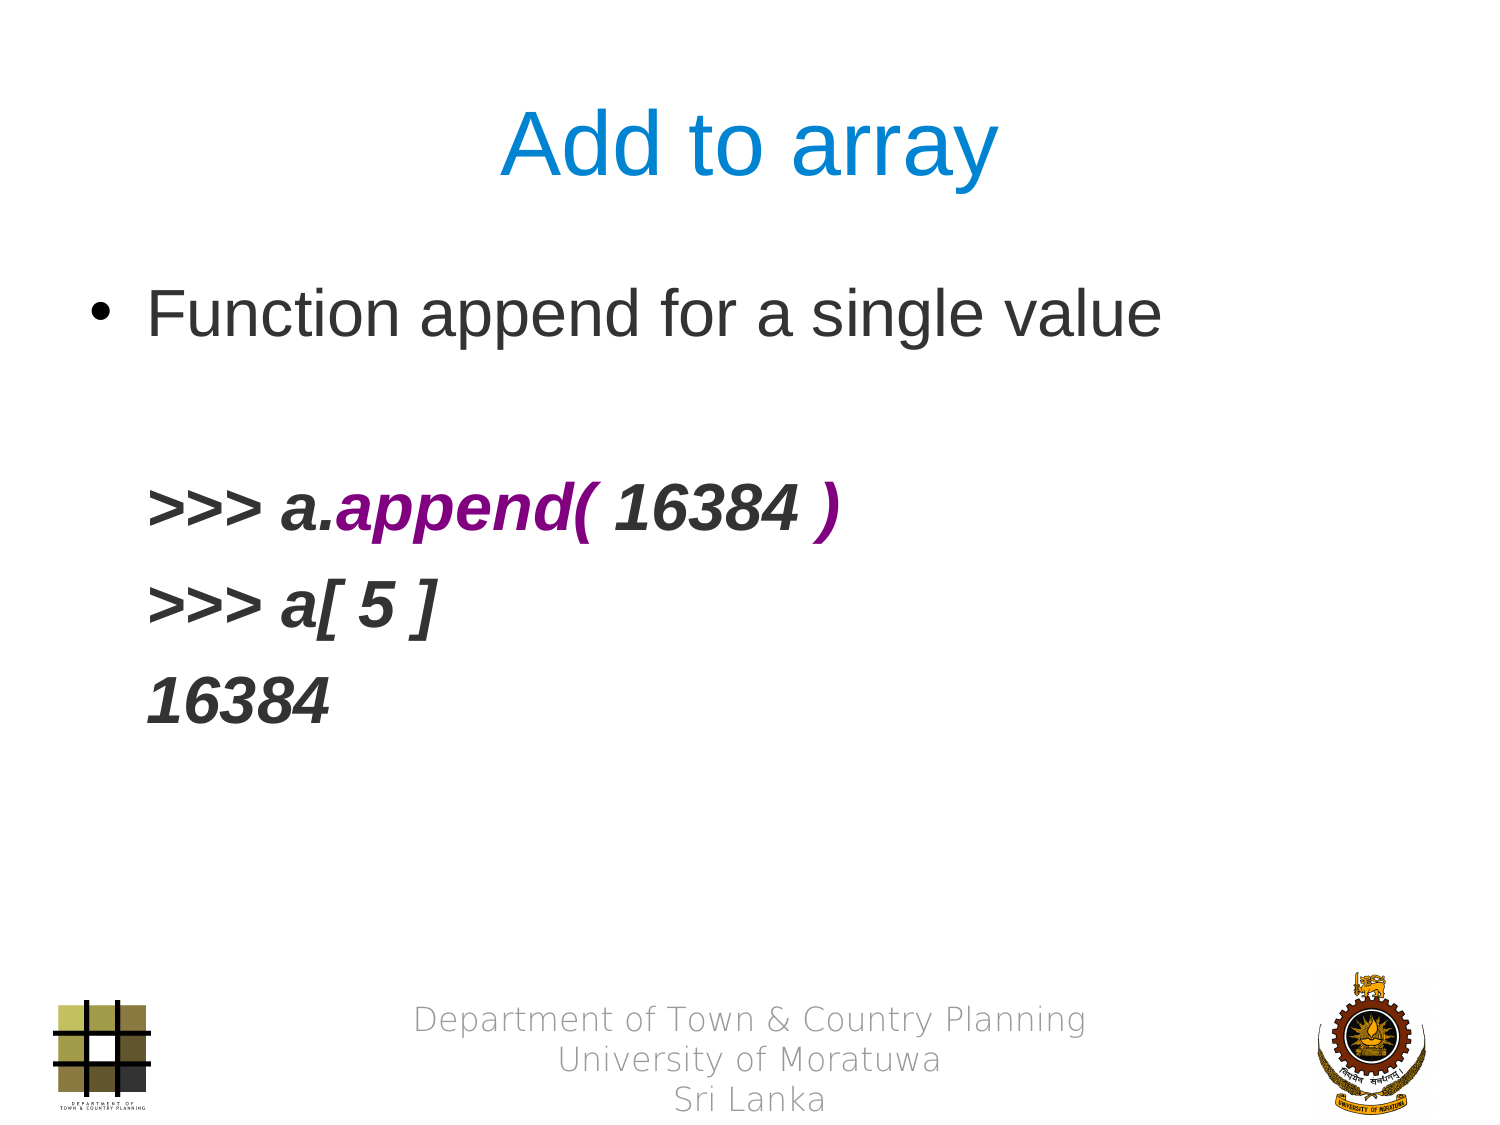

# Add to array
Function append for a single value
>>> a.append( 16384 )
>>> a[ 5 ]
16384